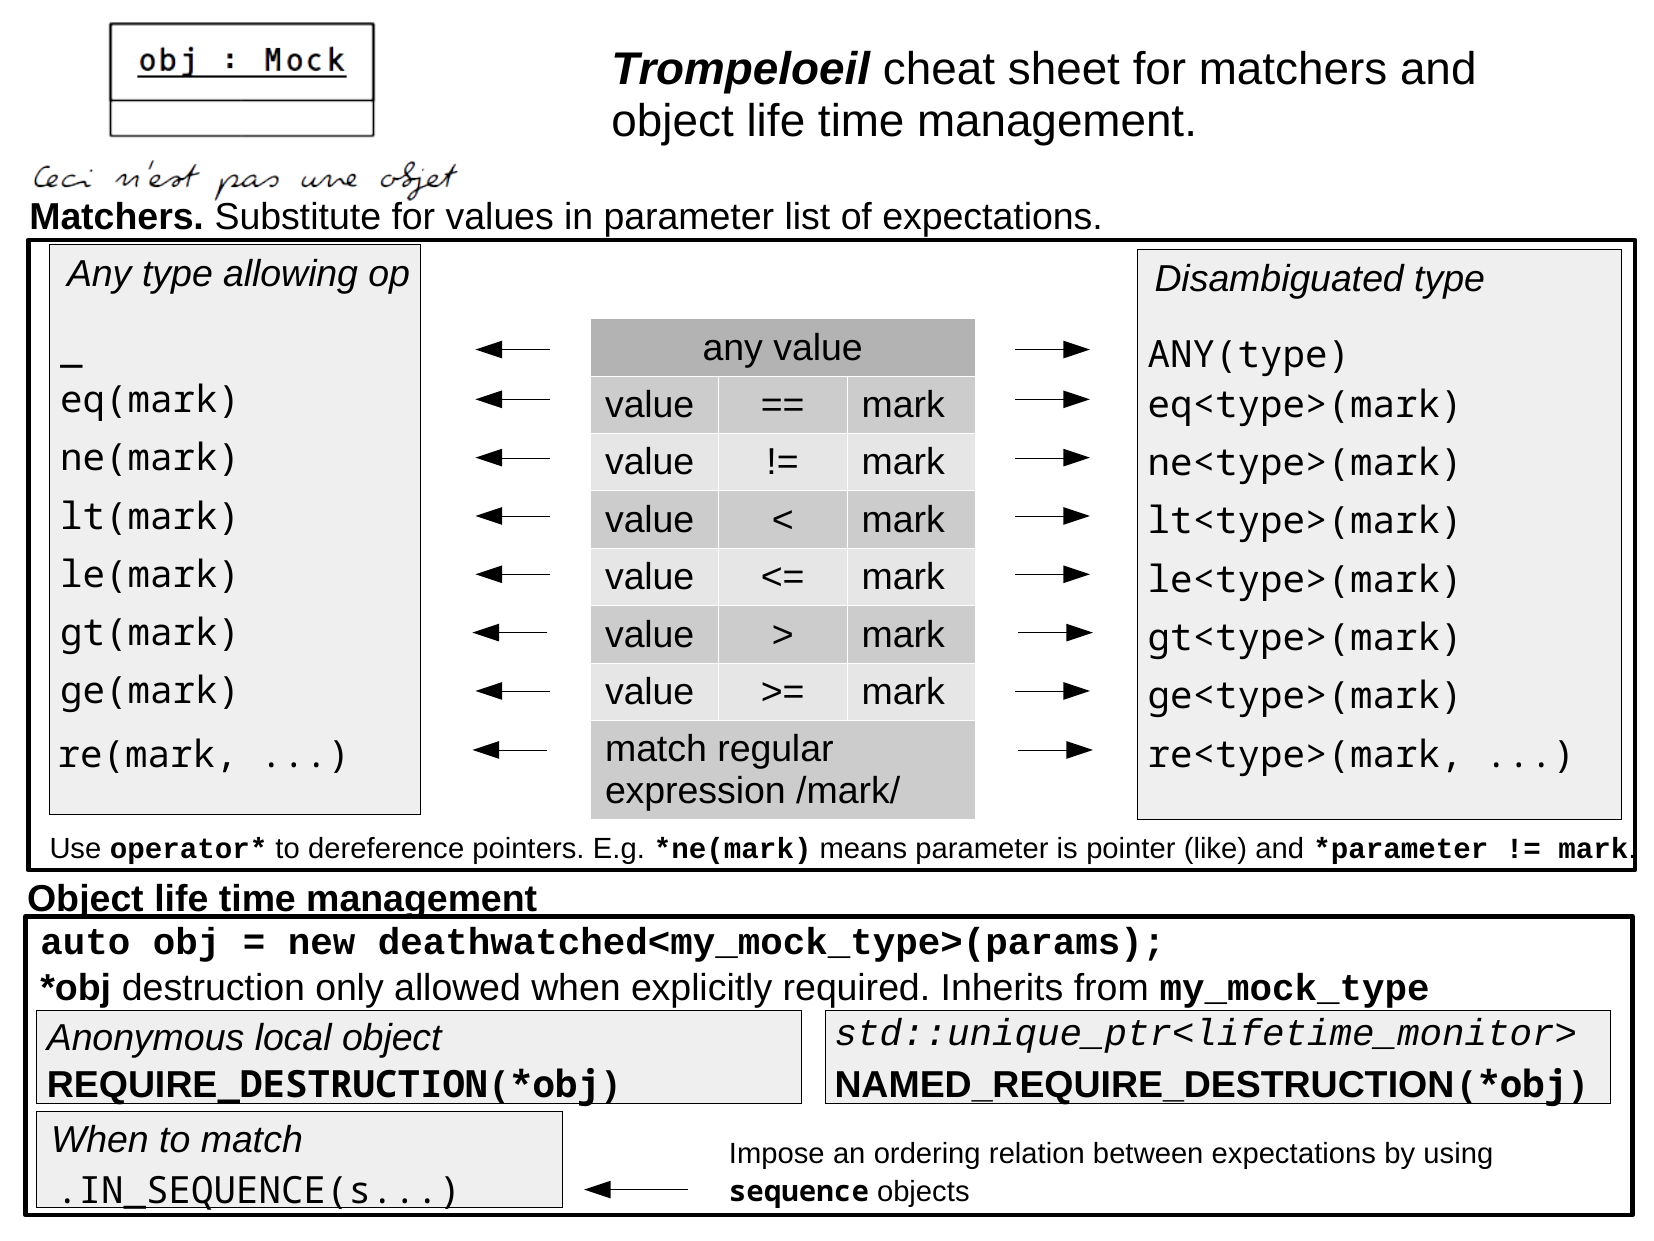

Trompeloeil cheat sheet for matchers and
object life time management.
Matchers. Substitute for values in parameter list of expectations.
Any type allowing op
Disambiguated type
_
| any value | | |
| --- | --- | --- |
| value | == | mark |
| value | != | mark |
| value | < | mark |
| value | <= | mark |
| value | > | mark |
| value | >= | mark |
| match regular expression /mark/ | | |
ANY(type)
eq(mark)
eq<type>(mark)
ne(mark)
ne<type>(mark)
lt(mark)
lt<type>(mark)
le(mark)
le<type>(mark)
gt(mark)
gt<type>(mark)
ge(mark)
ge<type>(mark)
re(mark, ...)
re<type>(mark, ...)
Use operator* to dereference pointers. E.g. *ne(mark) means parameter is pointer (like) and *parameter != mark.
Object life time management
auto obj = new deathwatched<my_mock_type>(params);
*obj destruction only allowed when explicitly required. Inherits from my_mock_type
std::unique_ptr<lifetime_monitor>
NAMED_REQUIRE_DESTRUCTION(*obj)
Anonymous local object
REQUIRE_DESTRUCTION(*obj)
When to match
Impose an ordering relation between expectations by using
sequence objects
.IN_SEQUENCE(s...)